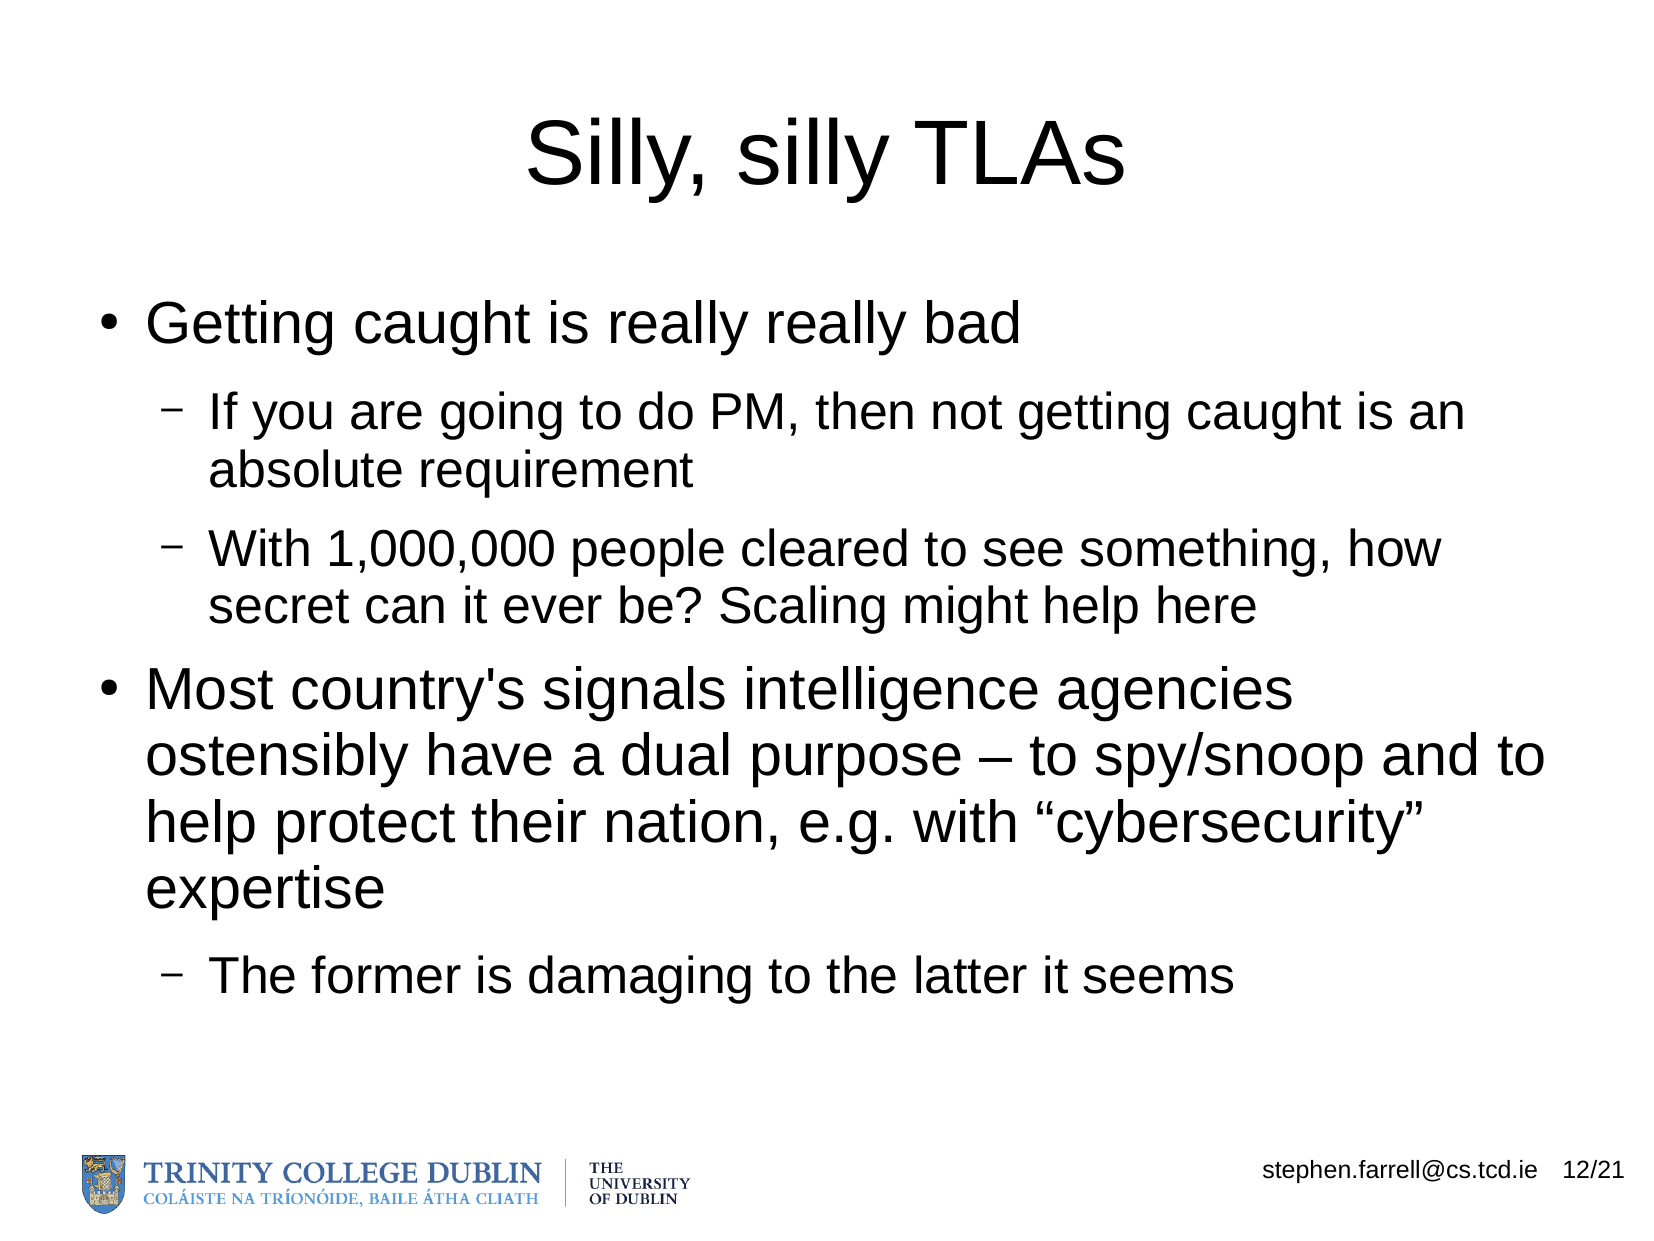

# Silly, silly TLAs
Getting caught is really really bad
If you are going to do PM, then not getting caught is an absolute requirement
With 1,000,000 people cleared to see something, how secret can it ever be? Scaling might help here
Most country's signals intelligence agencies ostensibly have a dual purpose – to spy/snoop and to help protect their nation, e.g. with “cybersecurity” expertise
The former is damaging to the latter it seems